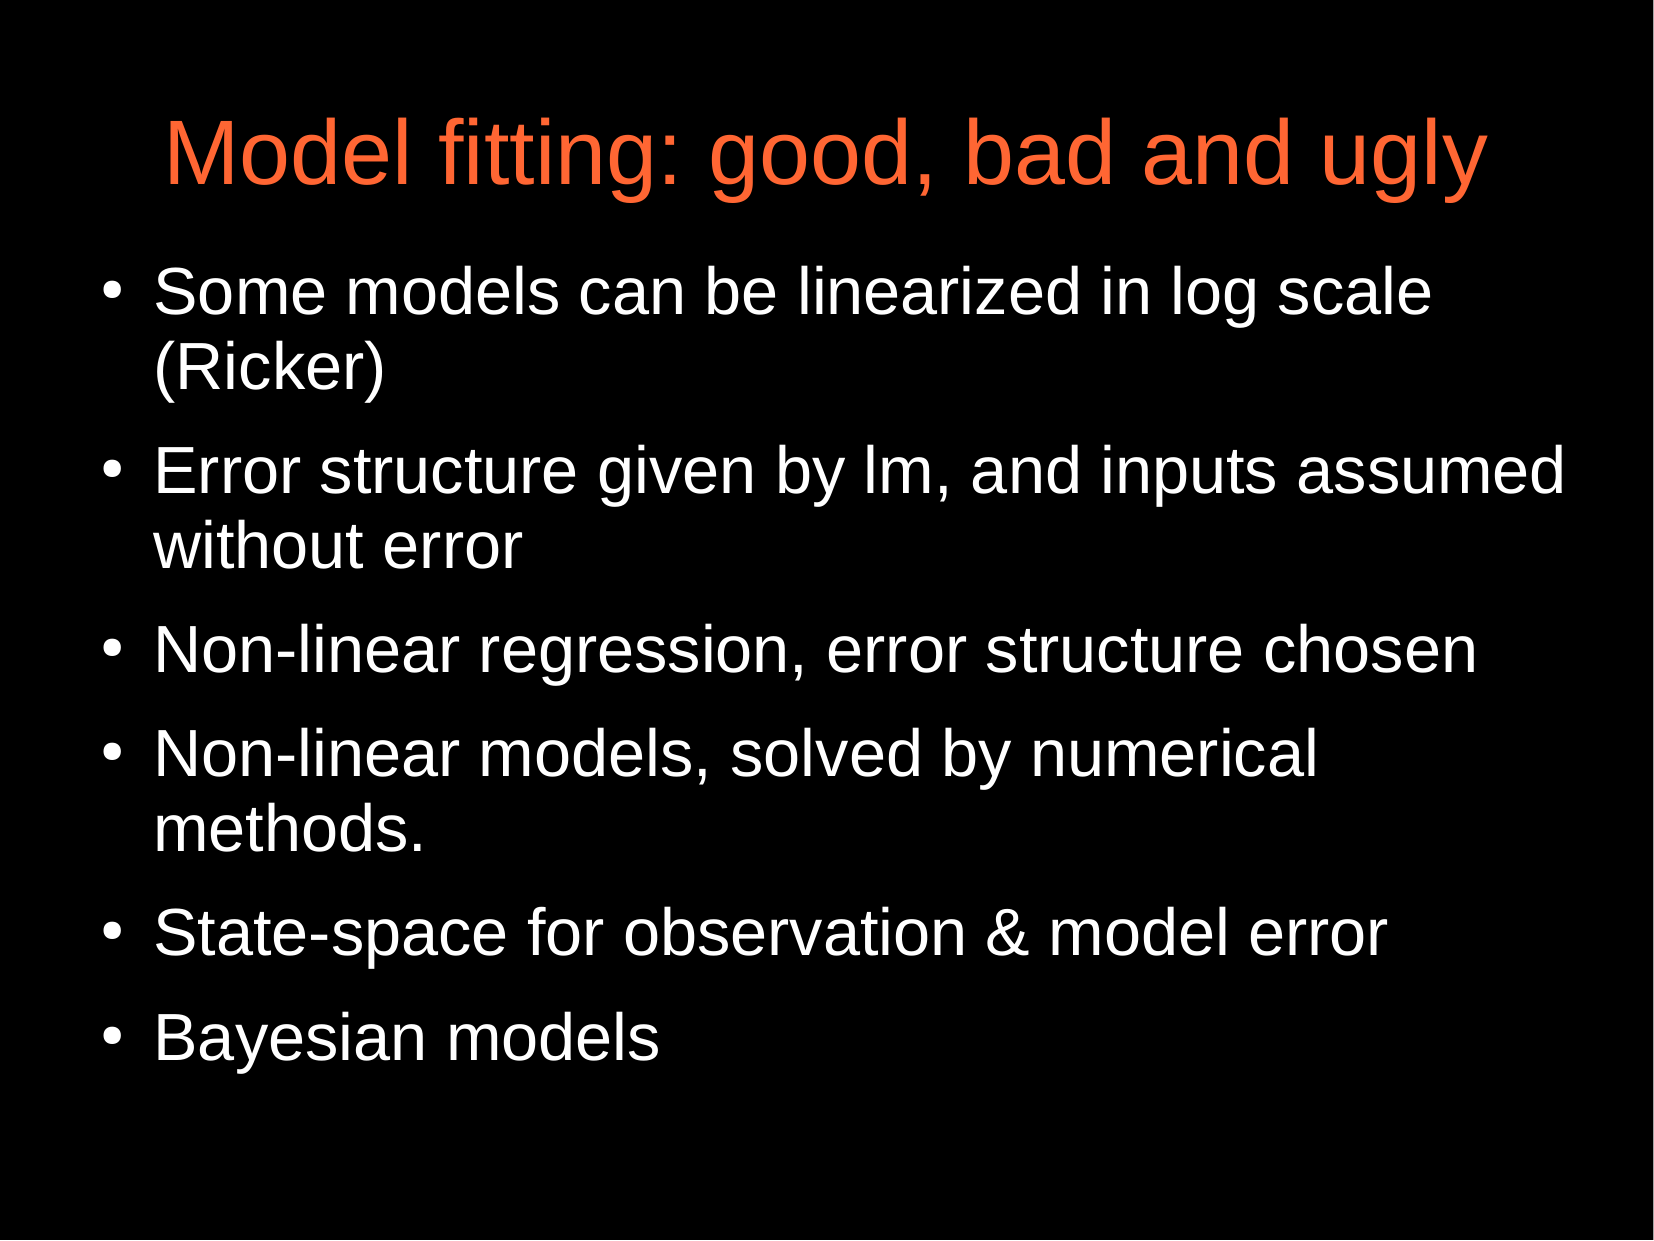

# Model fitting: good, bad and ugly
Some models can be linearized in log scale (Ricker)
Error structure given by lm, and inputs assumed without error
Non-linear regression, error structure chosen
Non-linear models, solved by numerical methods.
State-space for observation & model error
Bayesian models